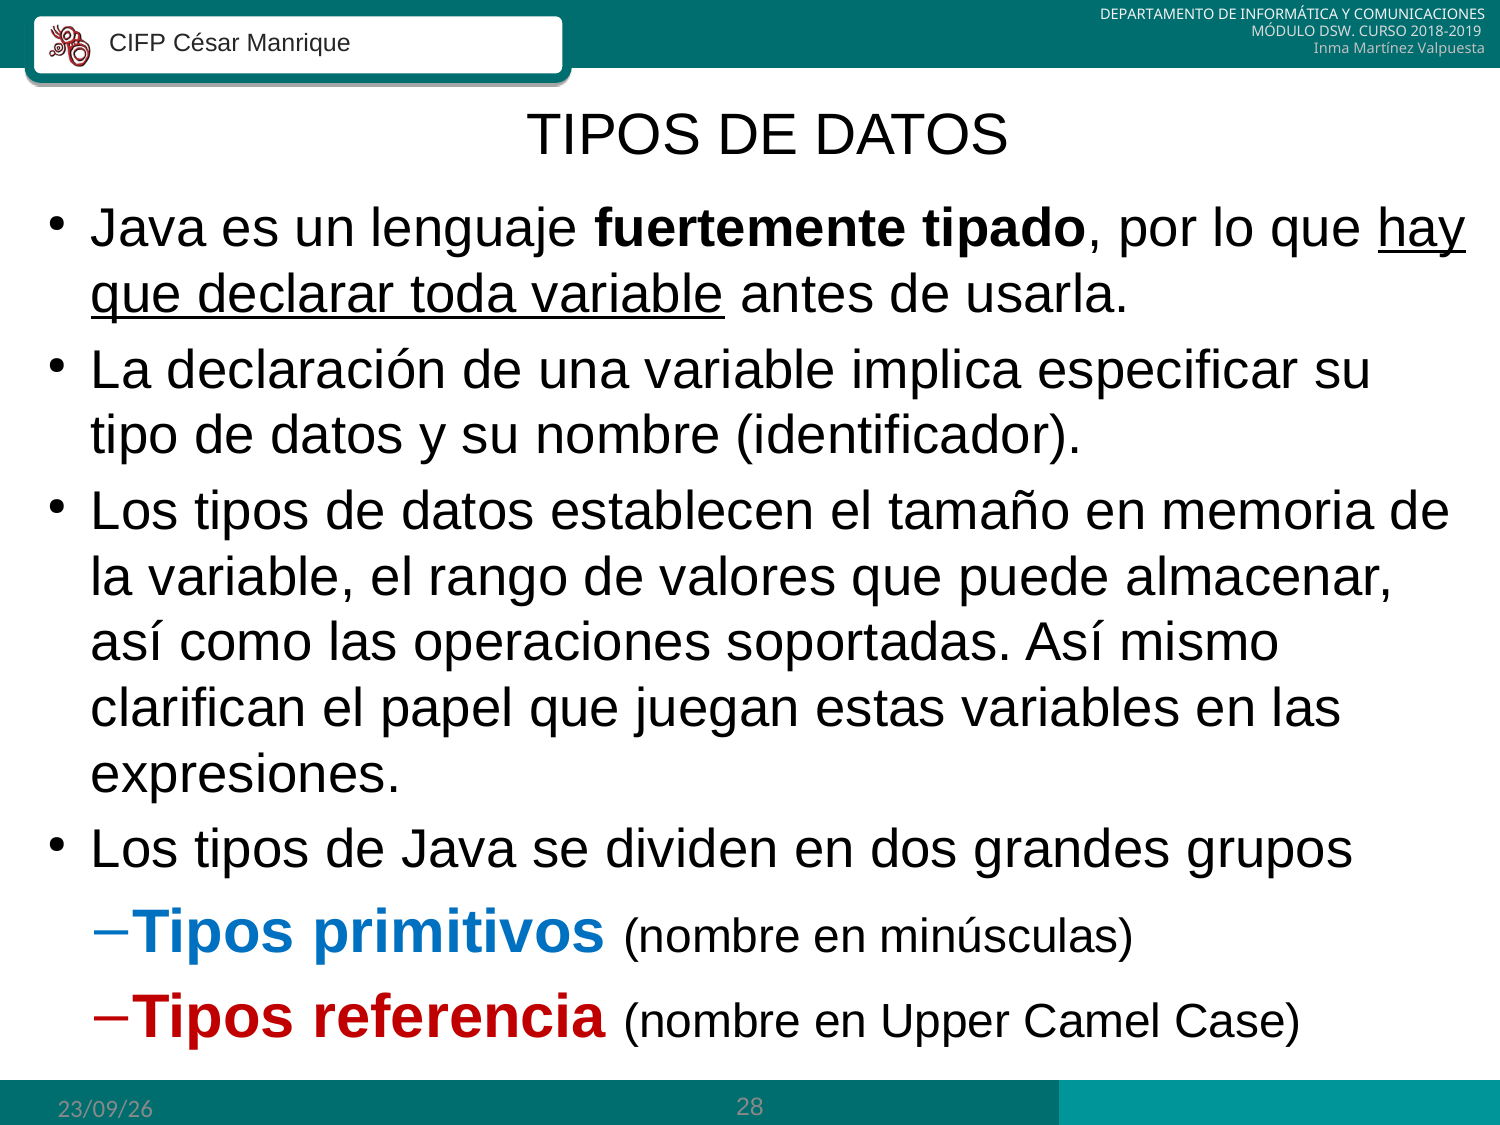

# TIPOS DE DATOS
Java es un lenguaje fuertemente tipado, por lo que hay que declarar toda variable antes de usarla.
La declaración de una variable implica especificar su tipo de datos y su nombre (identificador).
Los tipos de datos establecen el tamaño en memoria de la variable, el rango de valores que puede almacenar, así como las operaciones soportadas. Así mismo clarifican el papel que juegan estas variables en las expresiones.
Los tipos de Java se dividen en dos grandes grupos
Tipos primitivos (nombre en minúsculas)
Tipos referencia (nombre en Upper Camel Case)